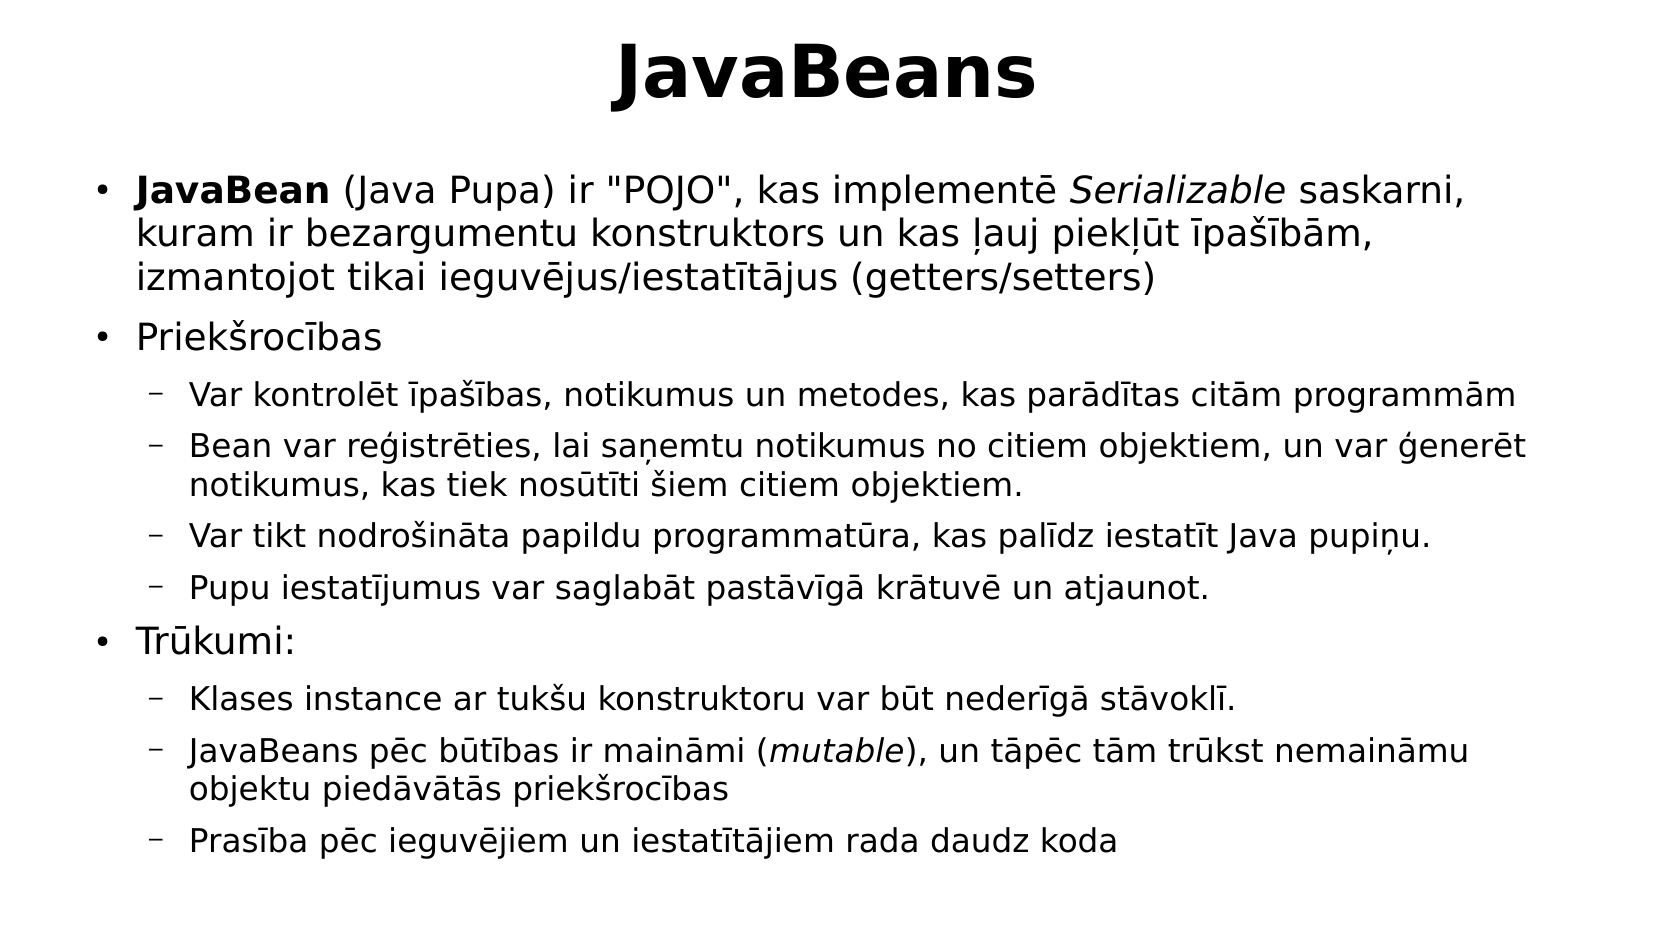

# JavaBeans
JavaBean (Java Pupa) ir "POJO", kas implementē Serializable saskarni, kuram ir bezargumentu konstruktors un kas ļauj piekļūt īpašībām, izmantojot tikai ieguvējus/iestatītājus (getters/setters)
Priekšrocības
Var kontrolēt īpašības, notikumus un metodes, kas parādītas citām programmām
Bean var reģistrēties, lai saņemtu notikumus no citiem objektiem, un var ģenerēt notikumus, kas tiek nosūtīti šiem citiem objektiem.
Var tikt nodrošināta papildu programmatūra, kas palīdz iestatīt Java pupiņu.
Pupu iestatījumus var saglabāt pastāvīgā krātuvē un atjaunot.
Trūkumi:
Klases instance ar tukšu konstruktoru var būt nederīgā stāvoklī.
JavaBeans pēc būtības ir maināmi (mutable), un tāpēc tām trūkst nemaināmu objektu piedāvātās priekšrocības
Prasība pēc ieguvējiem un iestatītājiem rada daudz koda